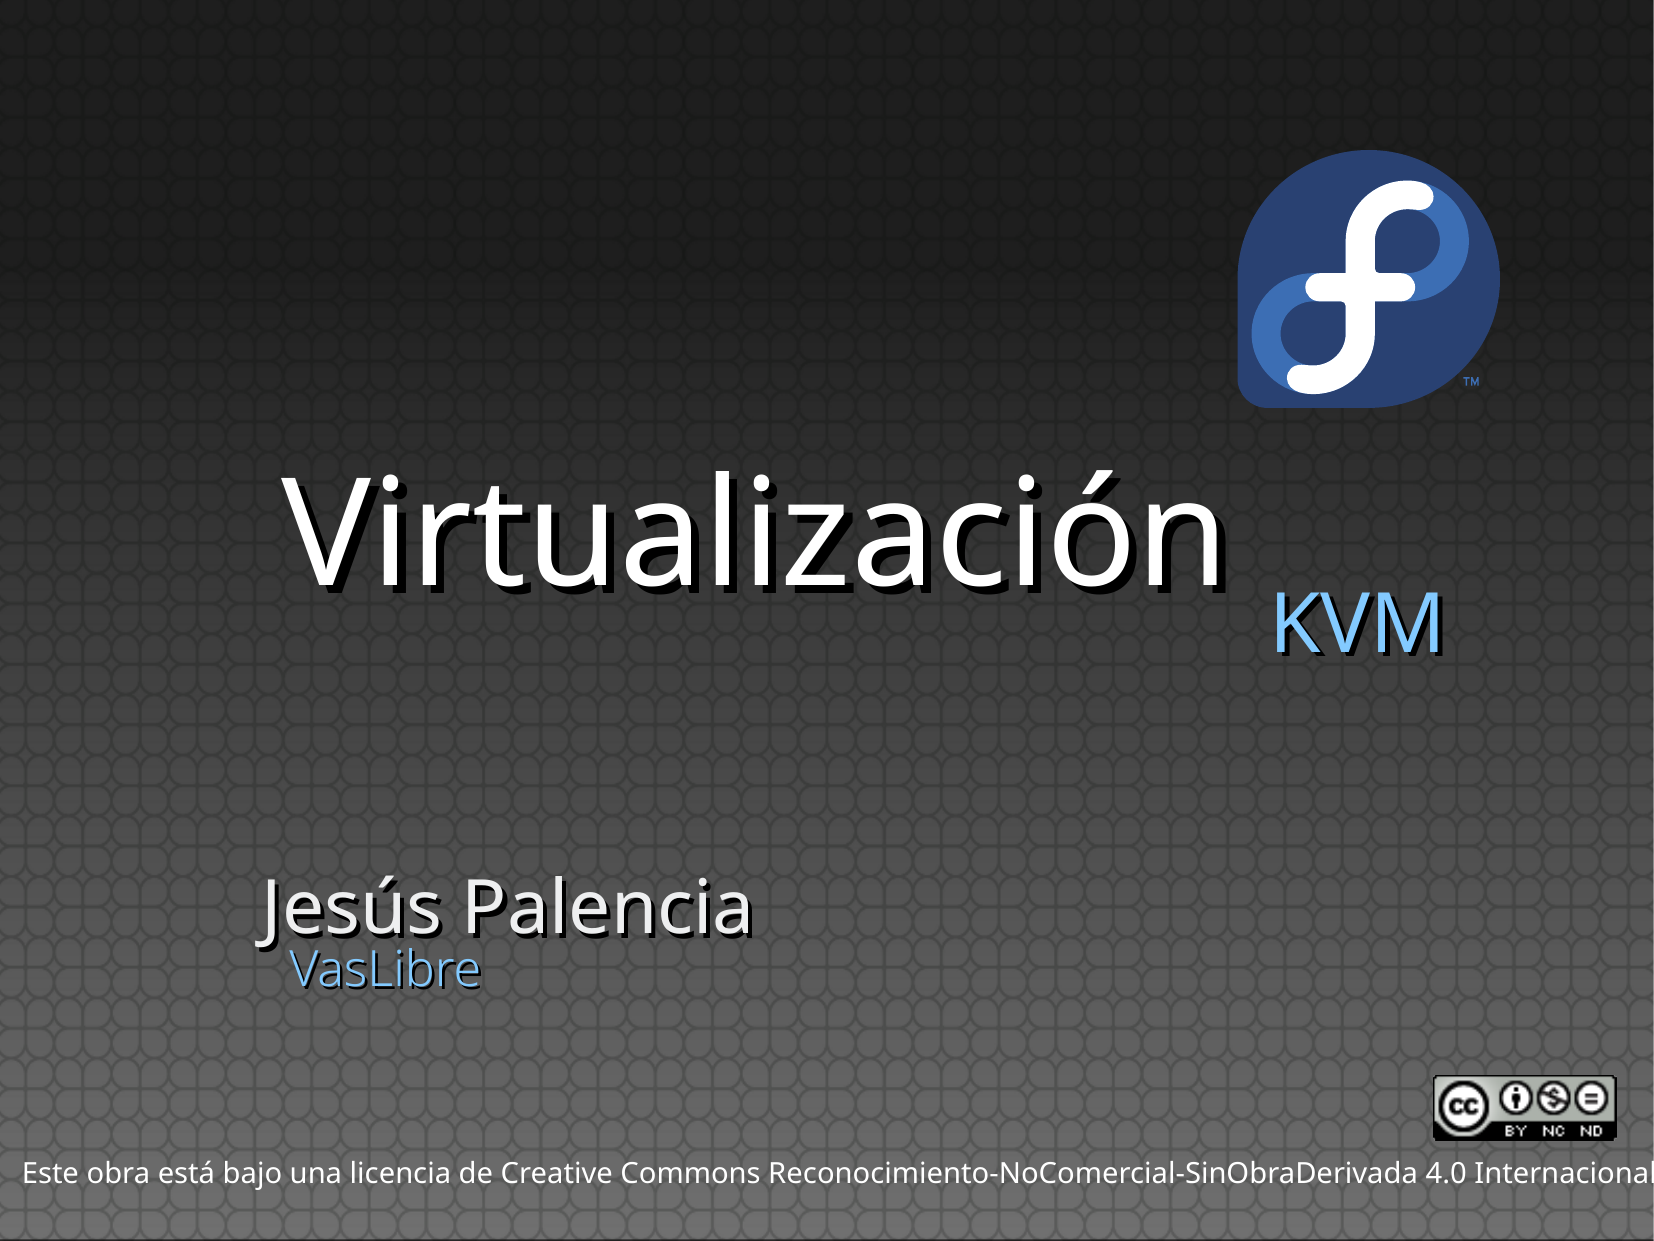

Virtualización
# KVM
Jesús Palencia
VasLibre
Este obra está bajo una licencia de Creative Commons Reconocimiento-NoComercial-SinObraDerivada 4.0 Internacional.